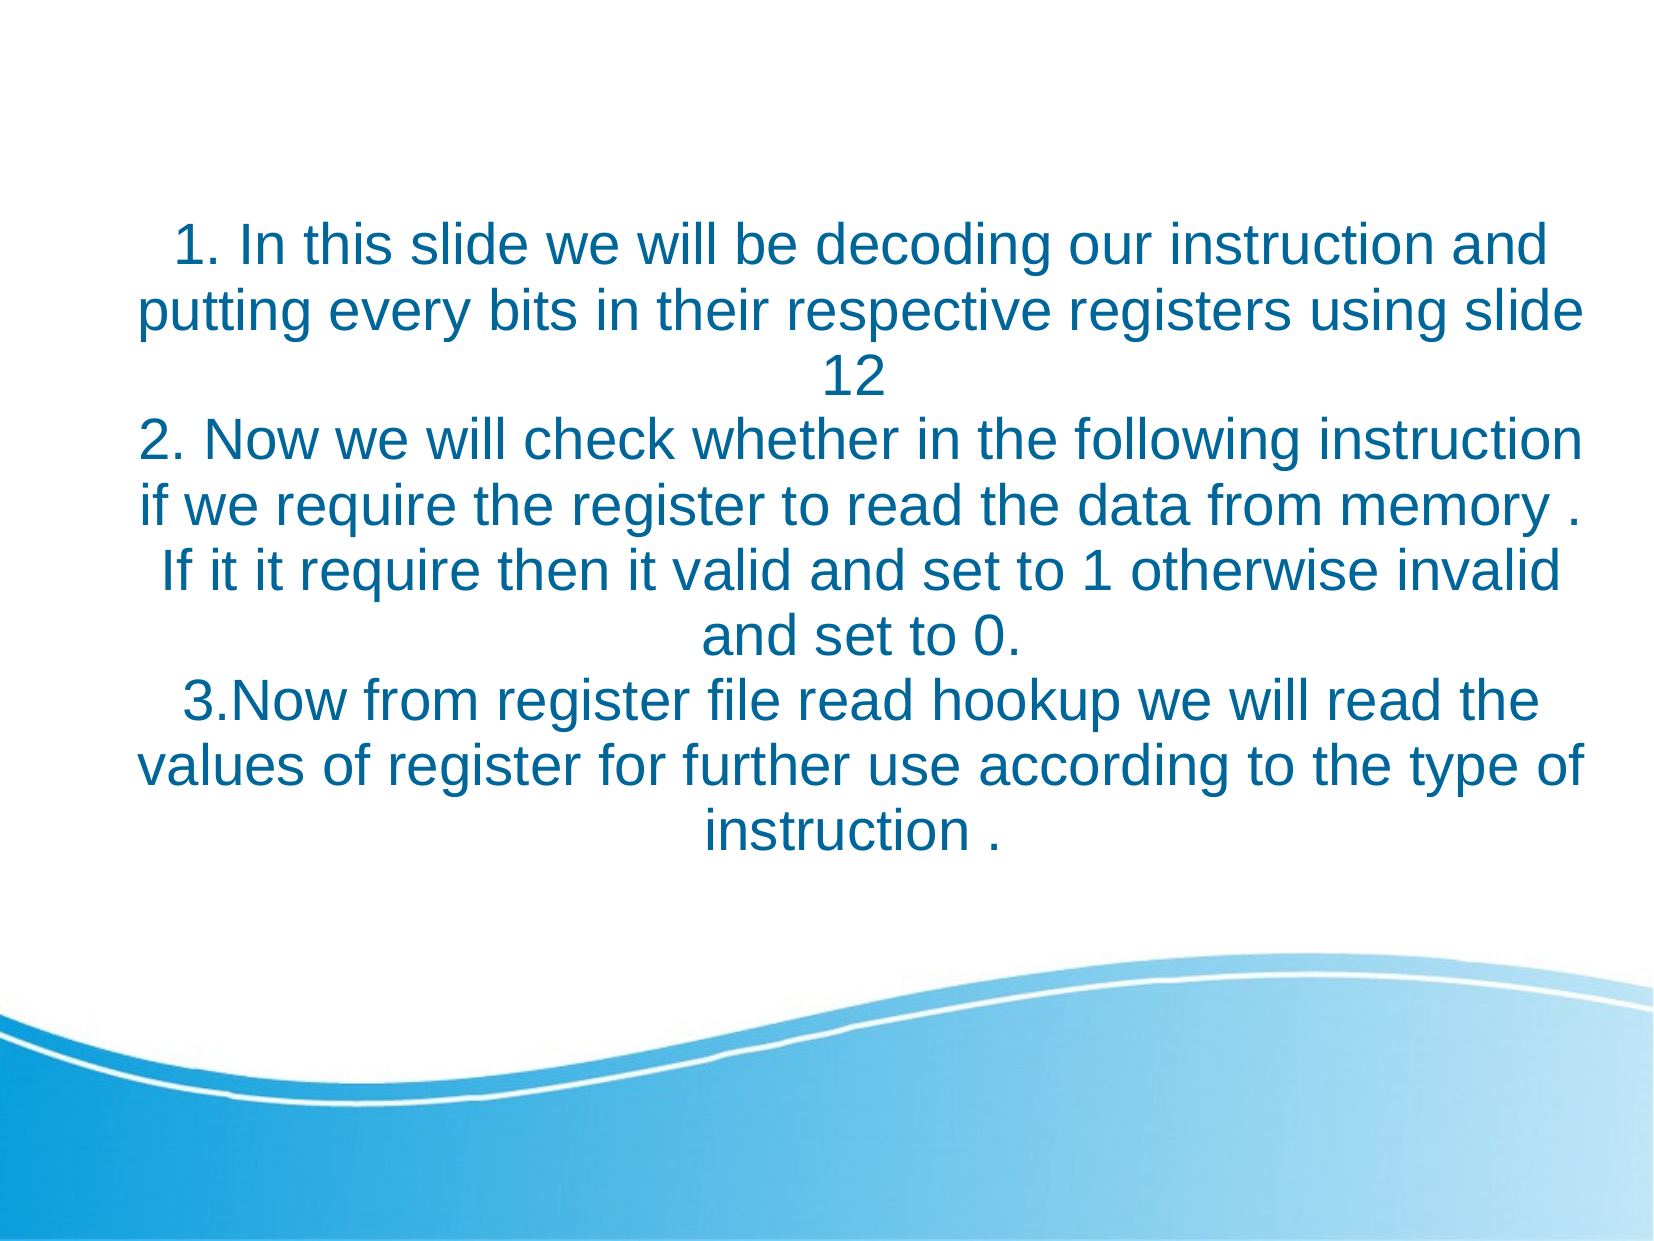

# 1. In this slide we will be decoding our instruction and putting every bits in their respective registers using slide 12 2. Now we will check whether in the following instruction if we require the register to read the data from memory . If it it require then it valid and set to 1 otherwise invalid and set to 0. 3.Now from register file read hookup we will read the values of register for further use according to the type of instruction .